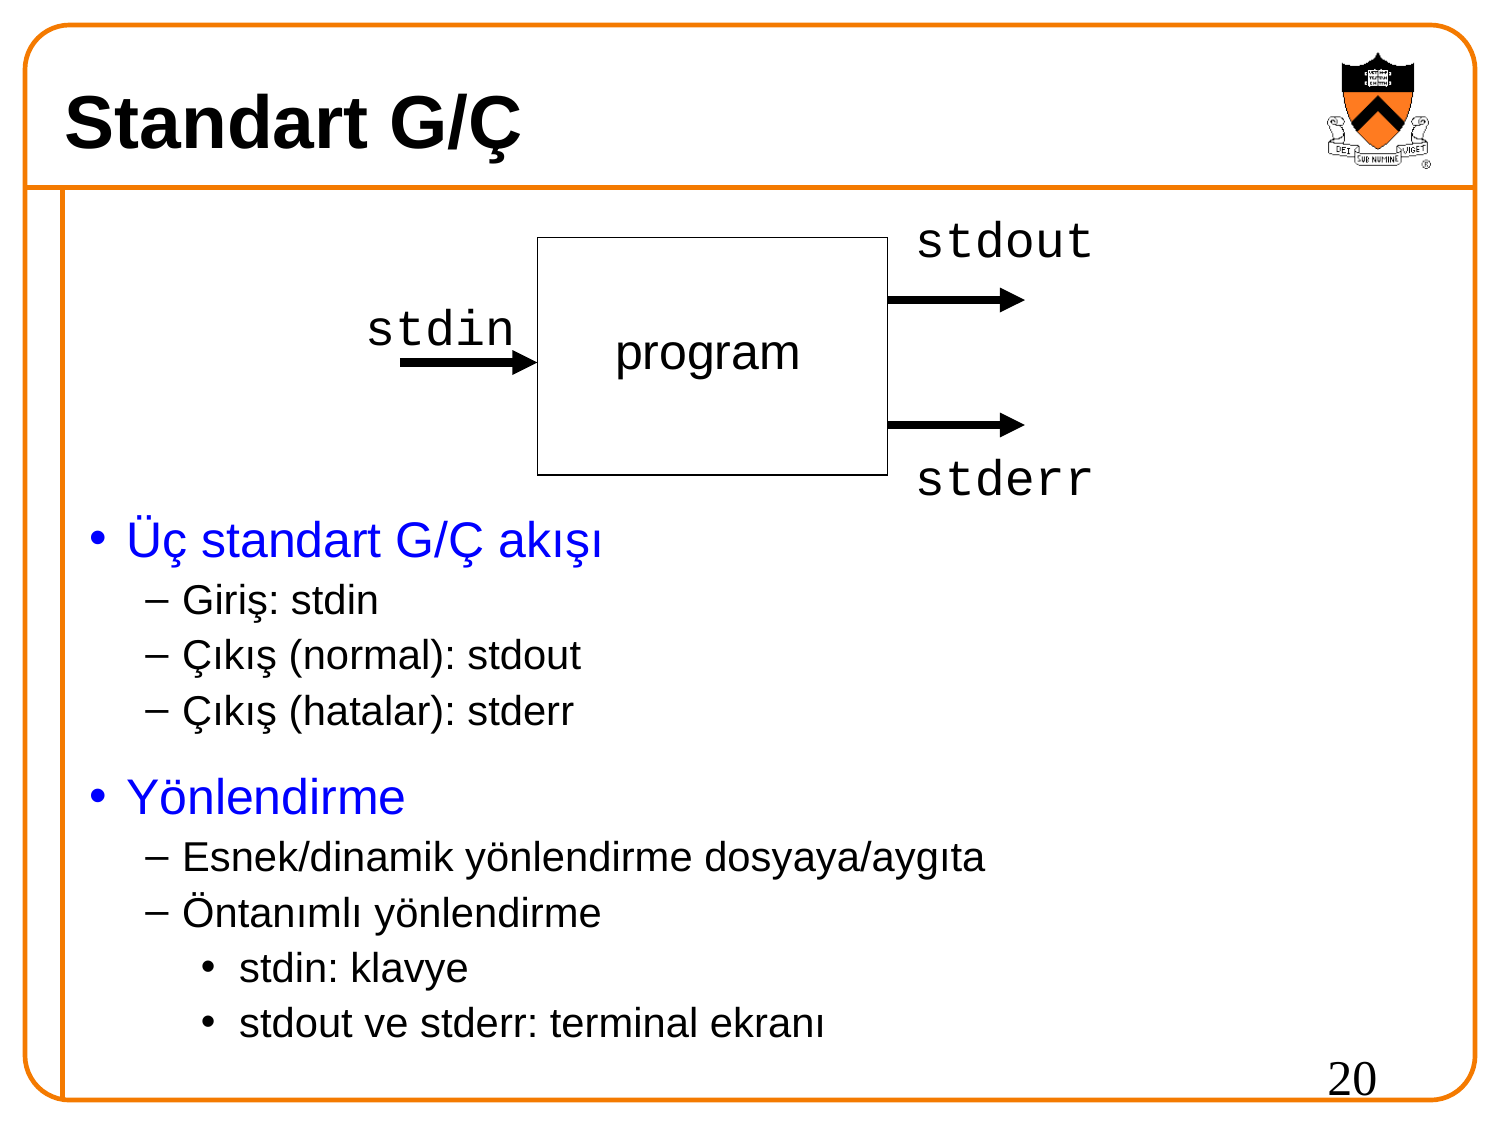

# Standart G/Ç
stdout
stdin
program
stderr
Üç standart G/Ç akışı
Giriş: stdin
Çıkış (normal): stdout
Çıkış (hatalar): stderr
Yönlendirme
Esnek/dinamik yönlendirme dosyaya/aygıta
Öntanımlı yönlendirme
stdin: klavye
stdout ve stderr: terminal ekranı
20